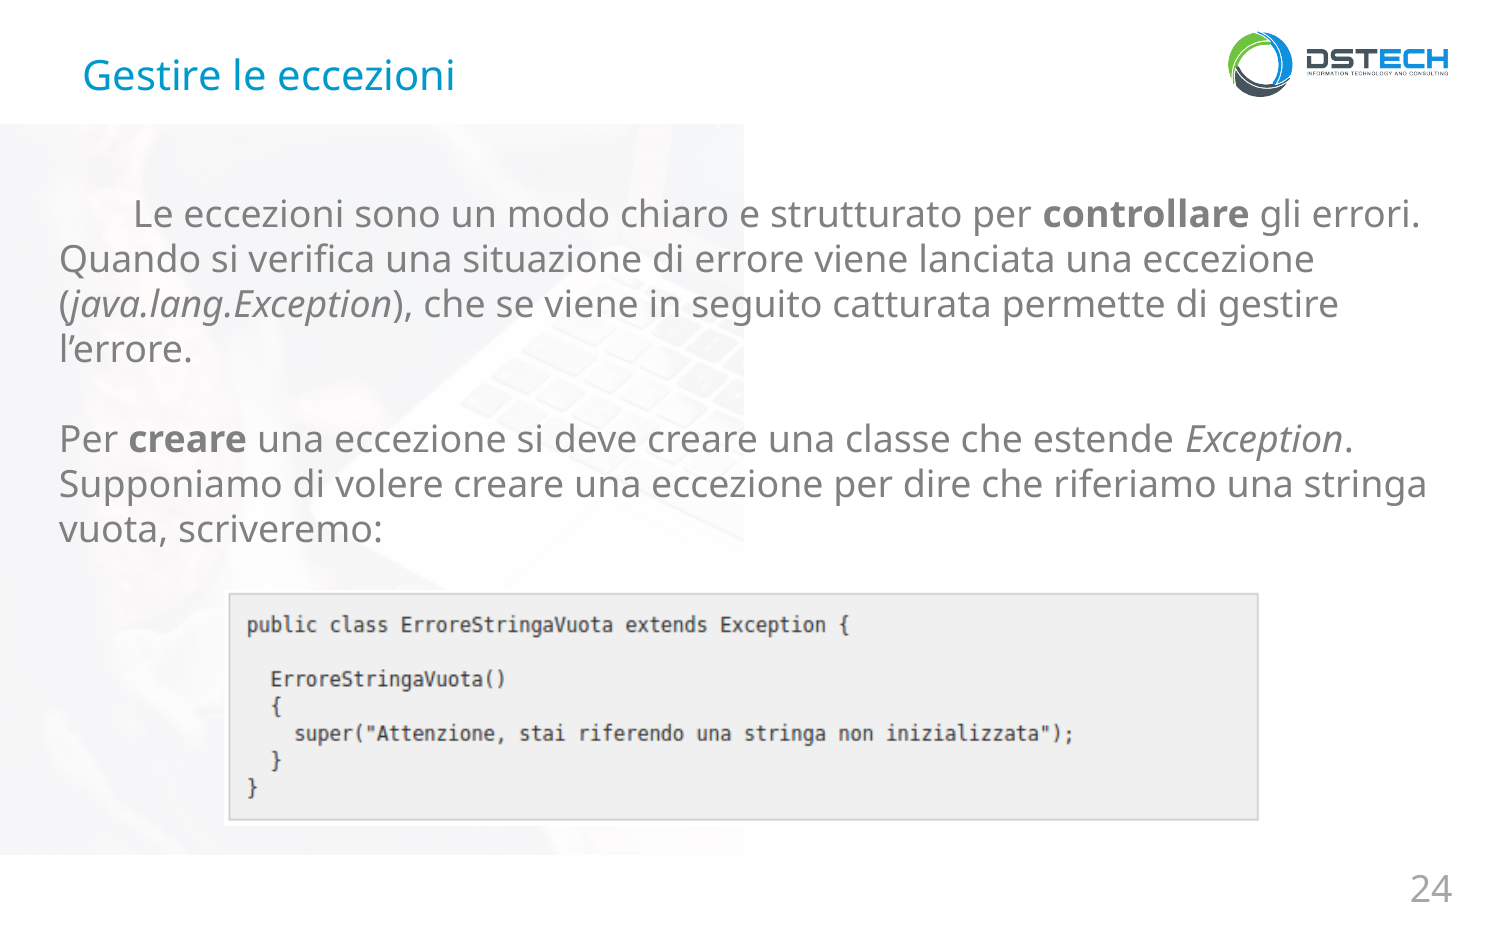

Gestire le eccezioni
	Le eccezioni sono un modo chiaro e strutturato per controllare gli errori. Quando si verifica una situazione di errore viene lanciata una eccezione (java.lang.Exception), che se viene in seguito catturata permette di gestire l’errore.
Per creare una eccezione si deve creare una classe che estende Exception. Supponiamo di volere creare una eccezione per dire che riferiamo una stringa vuota, scriveremo:
24